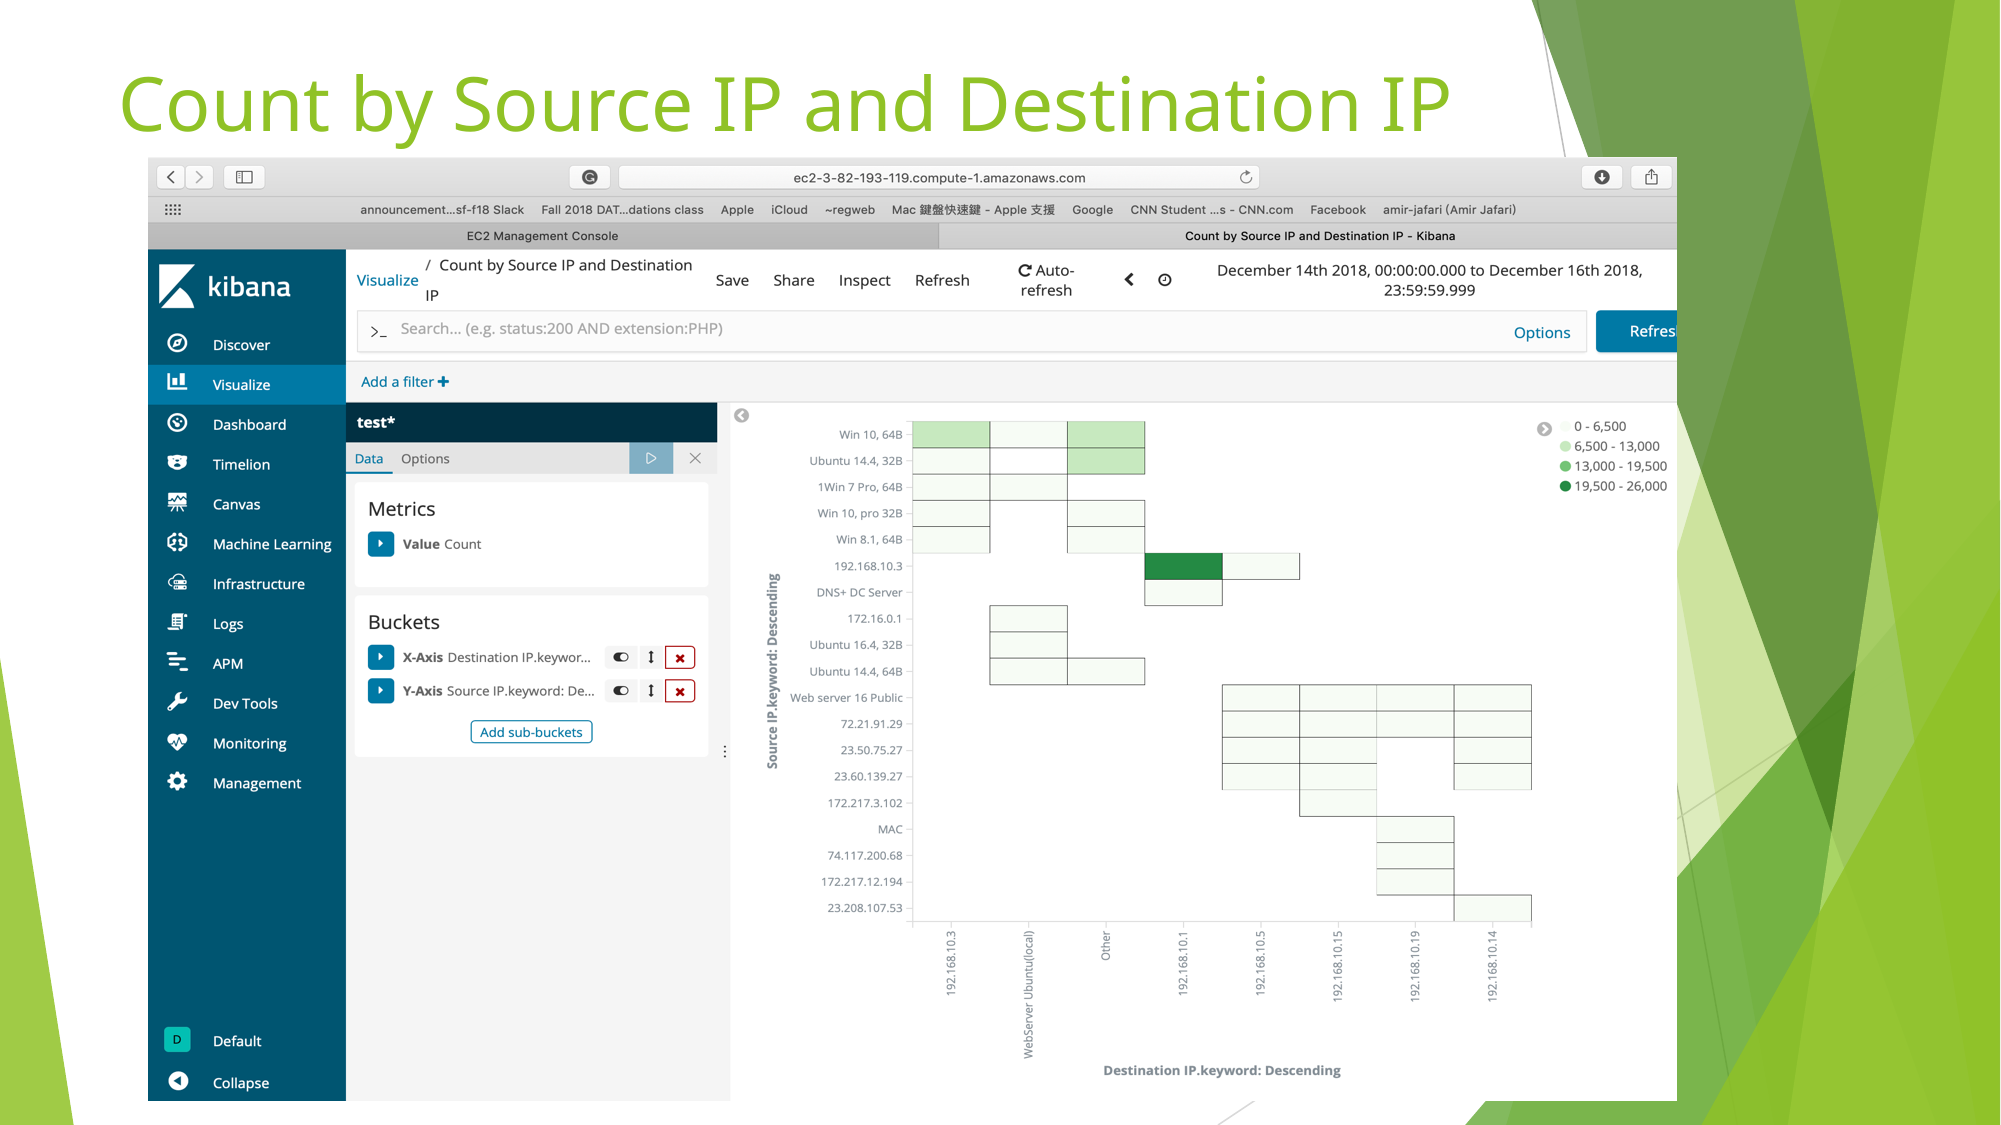

# Count by Source IP and Destination IP